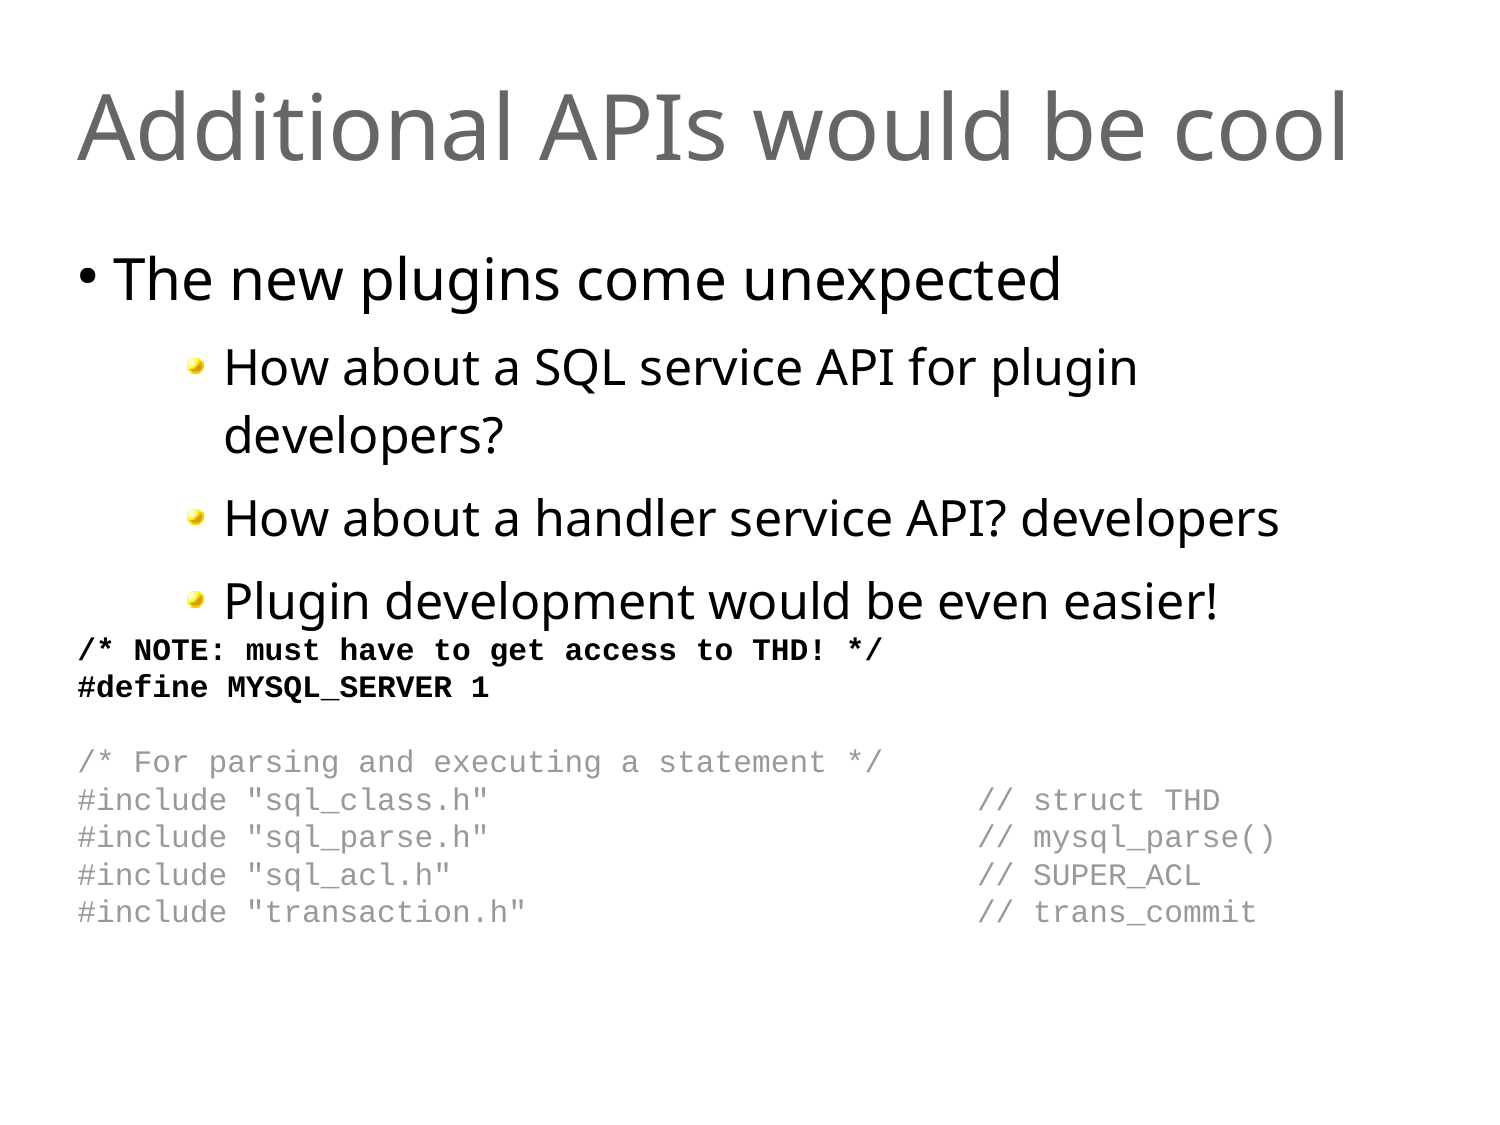

Additional APIs would be cool
# The new plugins come unexpected
How about a SQL service API for plugin developers?
How about a handler service API? developers
Plugin development would be even easier!
/* NOTE: must have to get access to THD! */
#define MYSQL_SERVER 1
/* For parsing and executing a statement */
#include "sql_class.h" // struct THD
#include "sql_parse.h" // mysql_parse()
#include "sql_acl.h" // SUPER_ACL
#include "transaction.h" // trans_commit